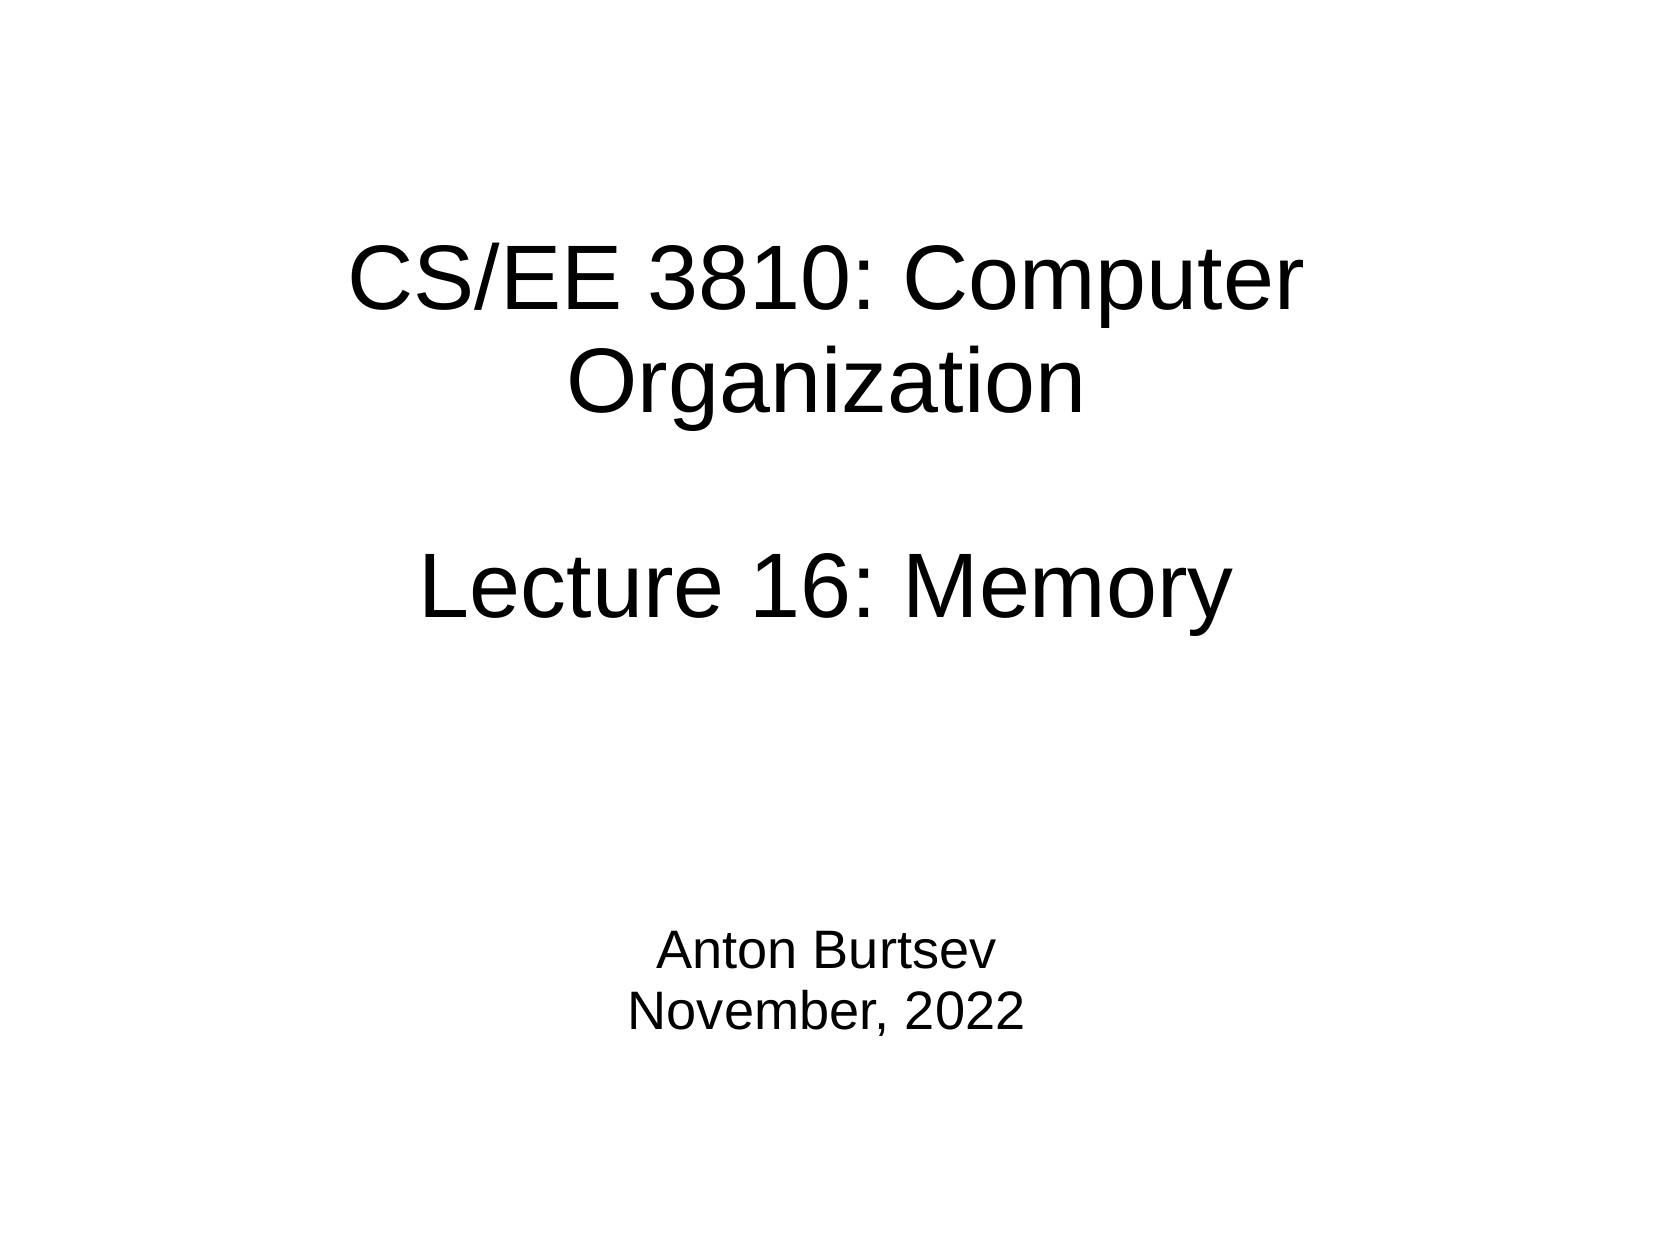

# CS/EE 3810: Computer Organization Lecture 16: Memory
Anton Burtsev
November, 2022